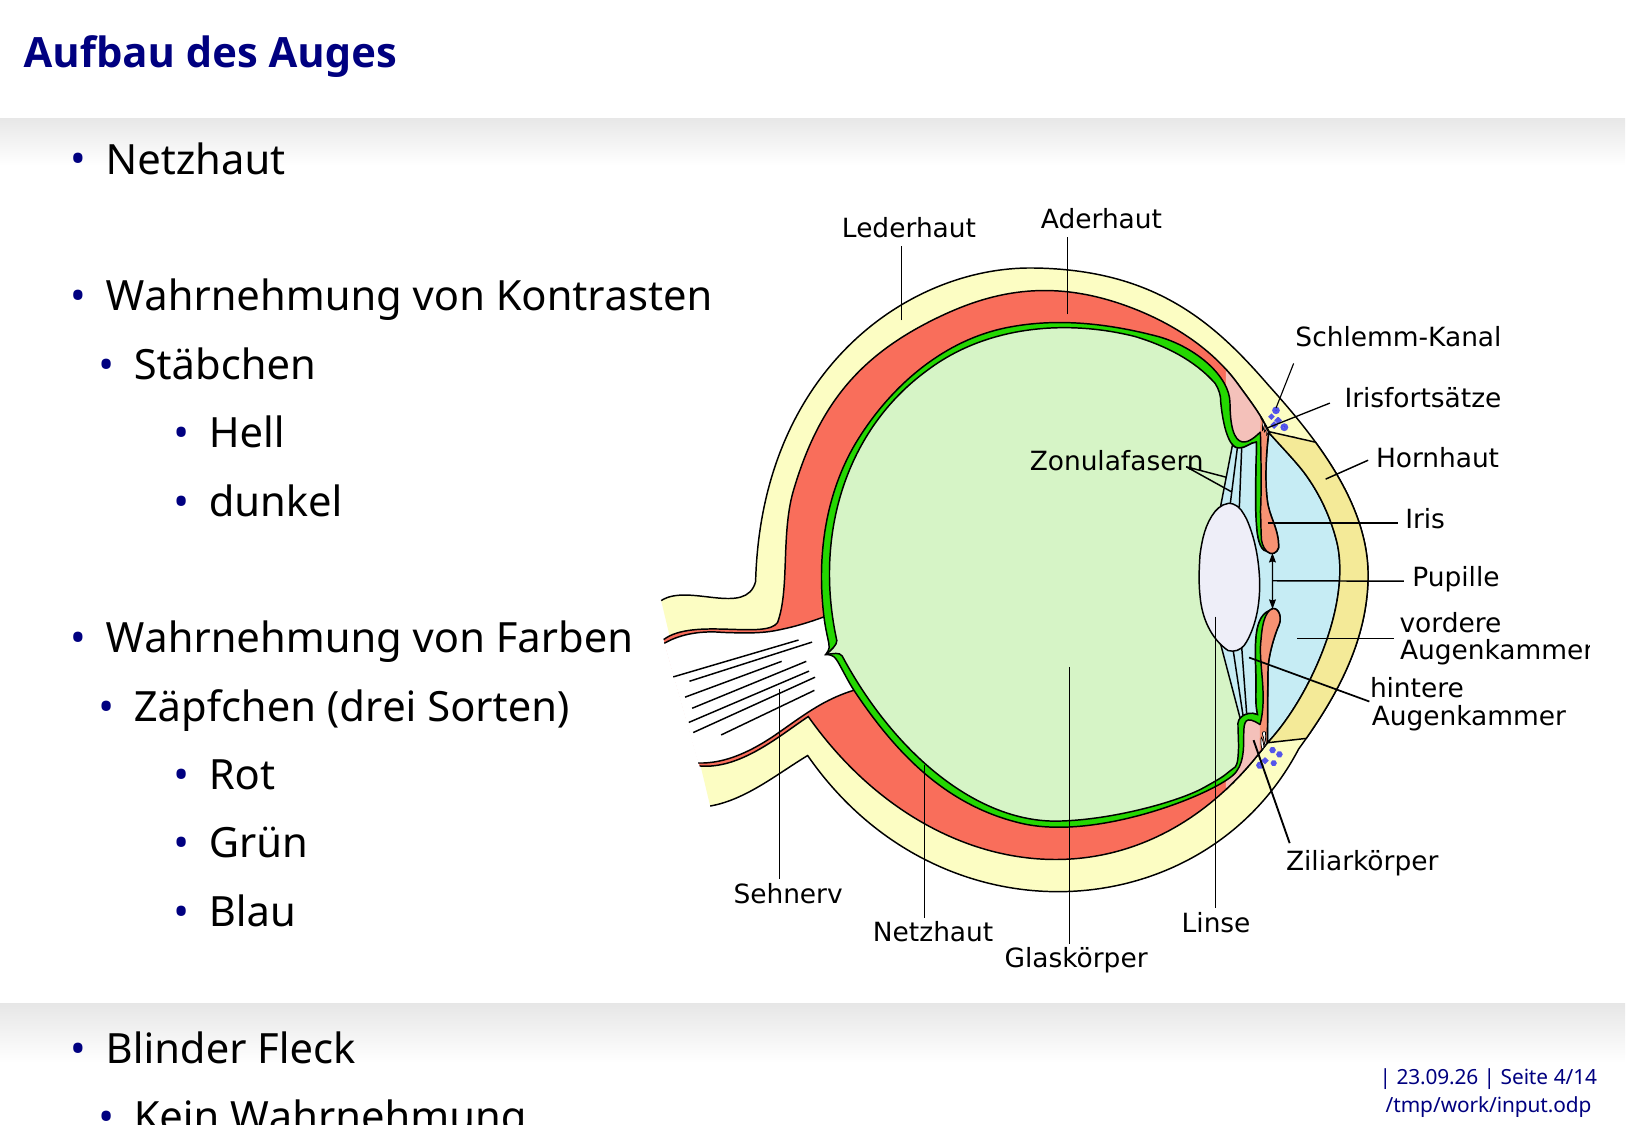

# Aufbau des Auges
Netzhaut
Wahrnehmung von Kontrasten
Stäbchen
Hell
dunkel
Wahrnehmung von Farben
Zäpfchen (drei Sorten)
Rot
Grün
Blau
Blinder Fleck
Kein Wahrnehmung
Gelber Fleck
Beste Farbwahrnehmung